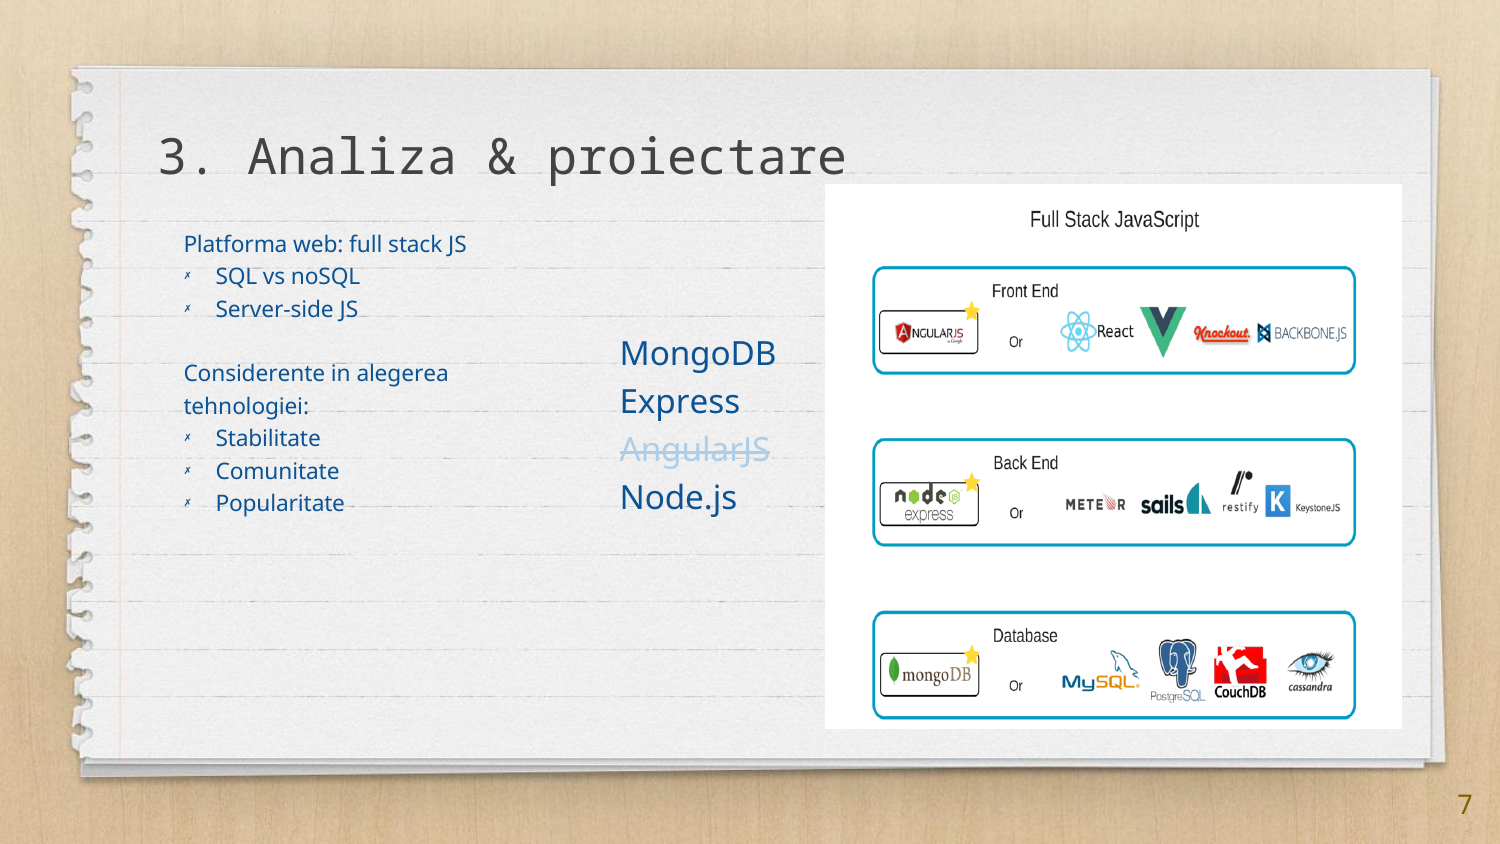

# 3. Analiza & proiectare
Platforma web: full stack JS
SQL vs noSQL
Server-side JS
Considerente in alegerea tehnologiei:
Stabilitate
Comunitate
Popularitate
 MongoDB
 Express
 AngularJS
 Node.js